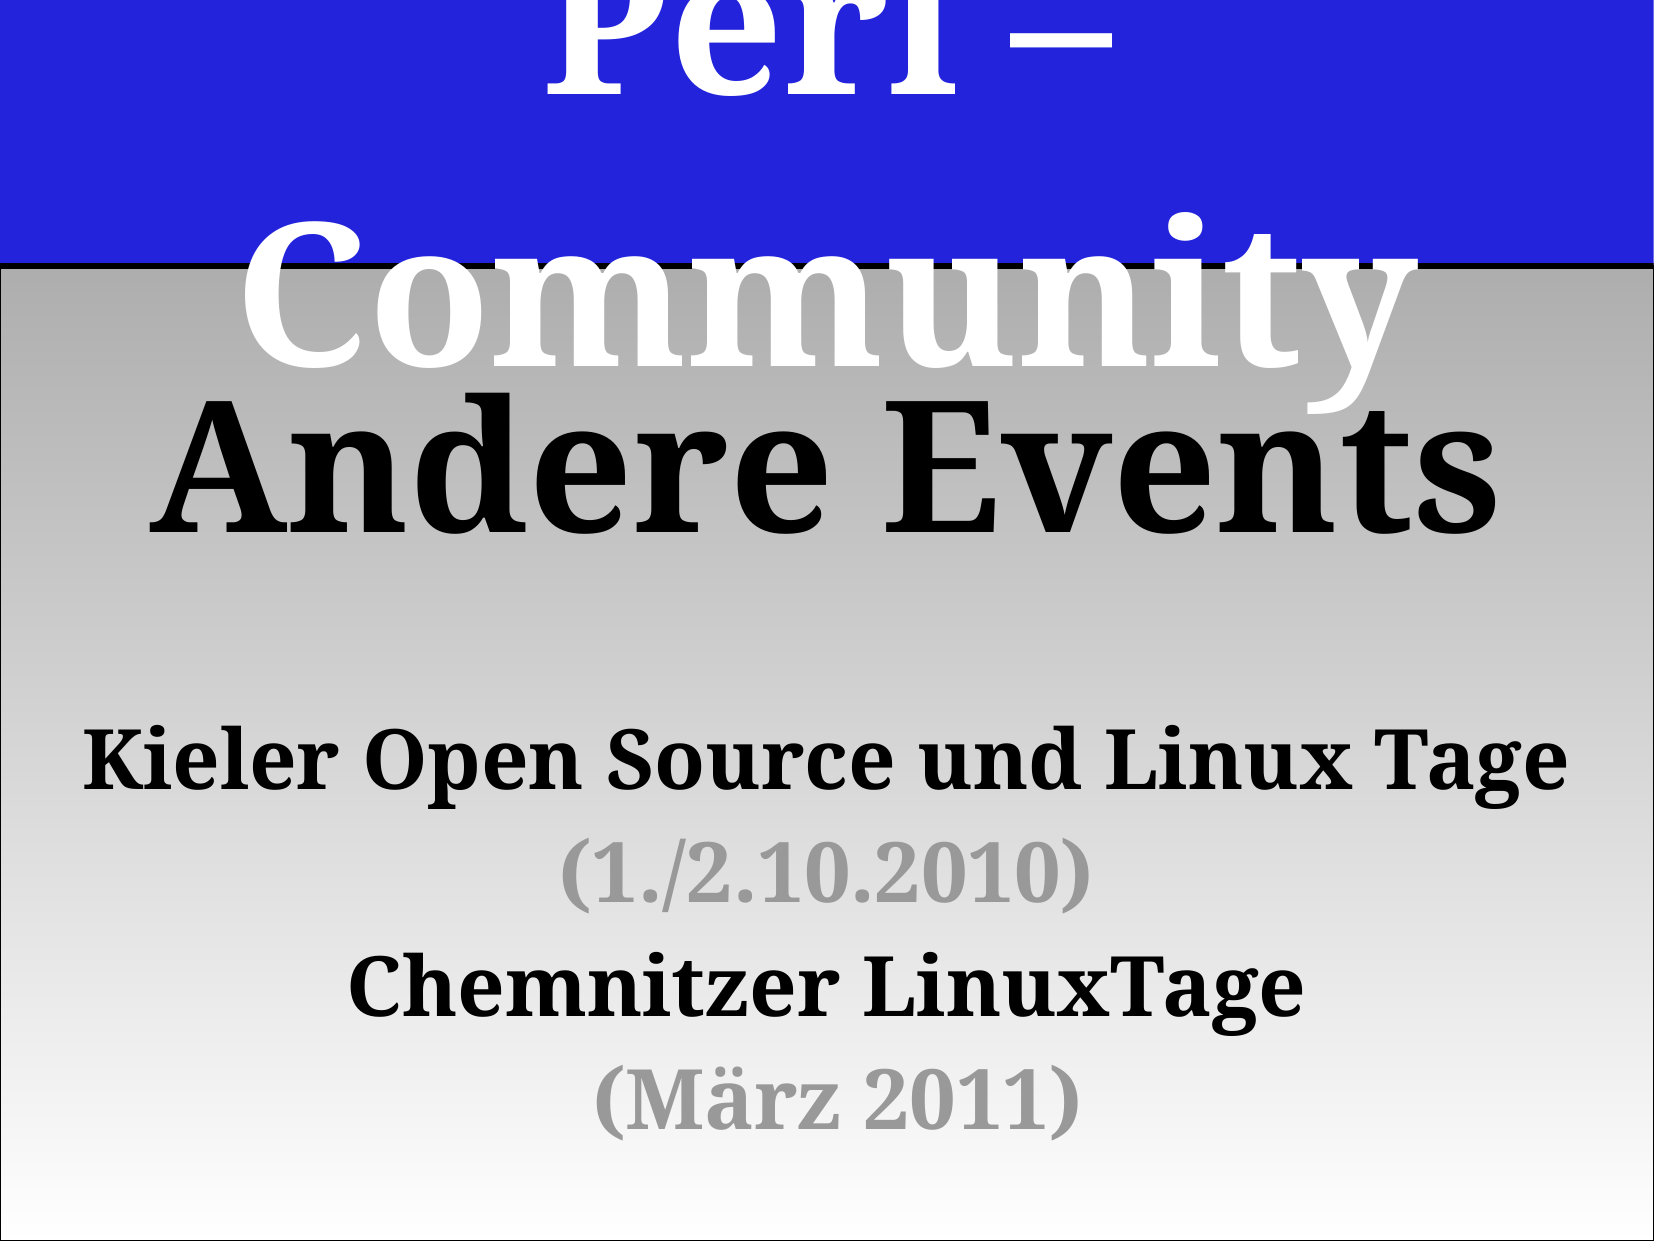

Perl – Community
# Andere Events
Kieler Open Source und Linux Tage
(1./2.10.2010)
Chemnitzer LinuxTage
 (März 2011)